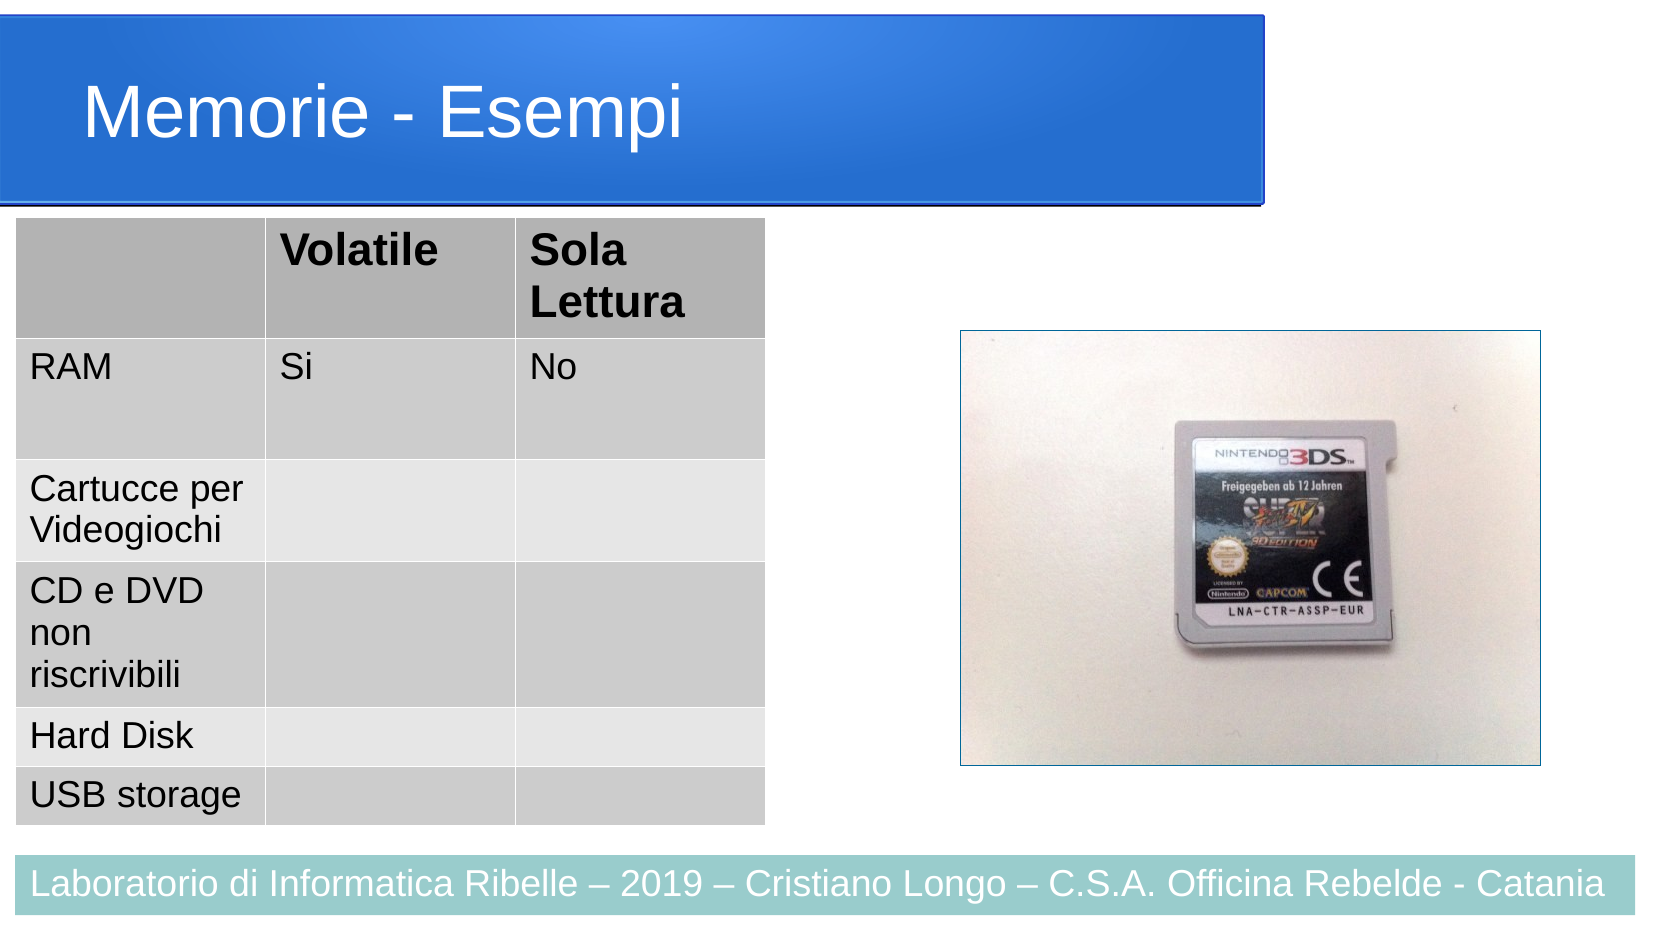

# Memorie - Esempi
| | Volatile | Sola Lettura |
| --- | --- | --- |
| RAM | Si | No |
| Cartucce per Videogiochi | | |
| CD e DVD non riscrivibili | | |
| Hard Disk | | |
| USB storage | | |
Laboratorio di Informatica Ribelle – 2019 – Cristiano Longo – C.S.A. Officina Rebelde - Catania